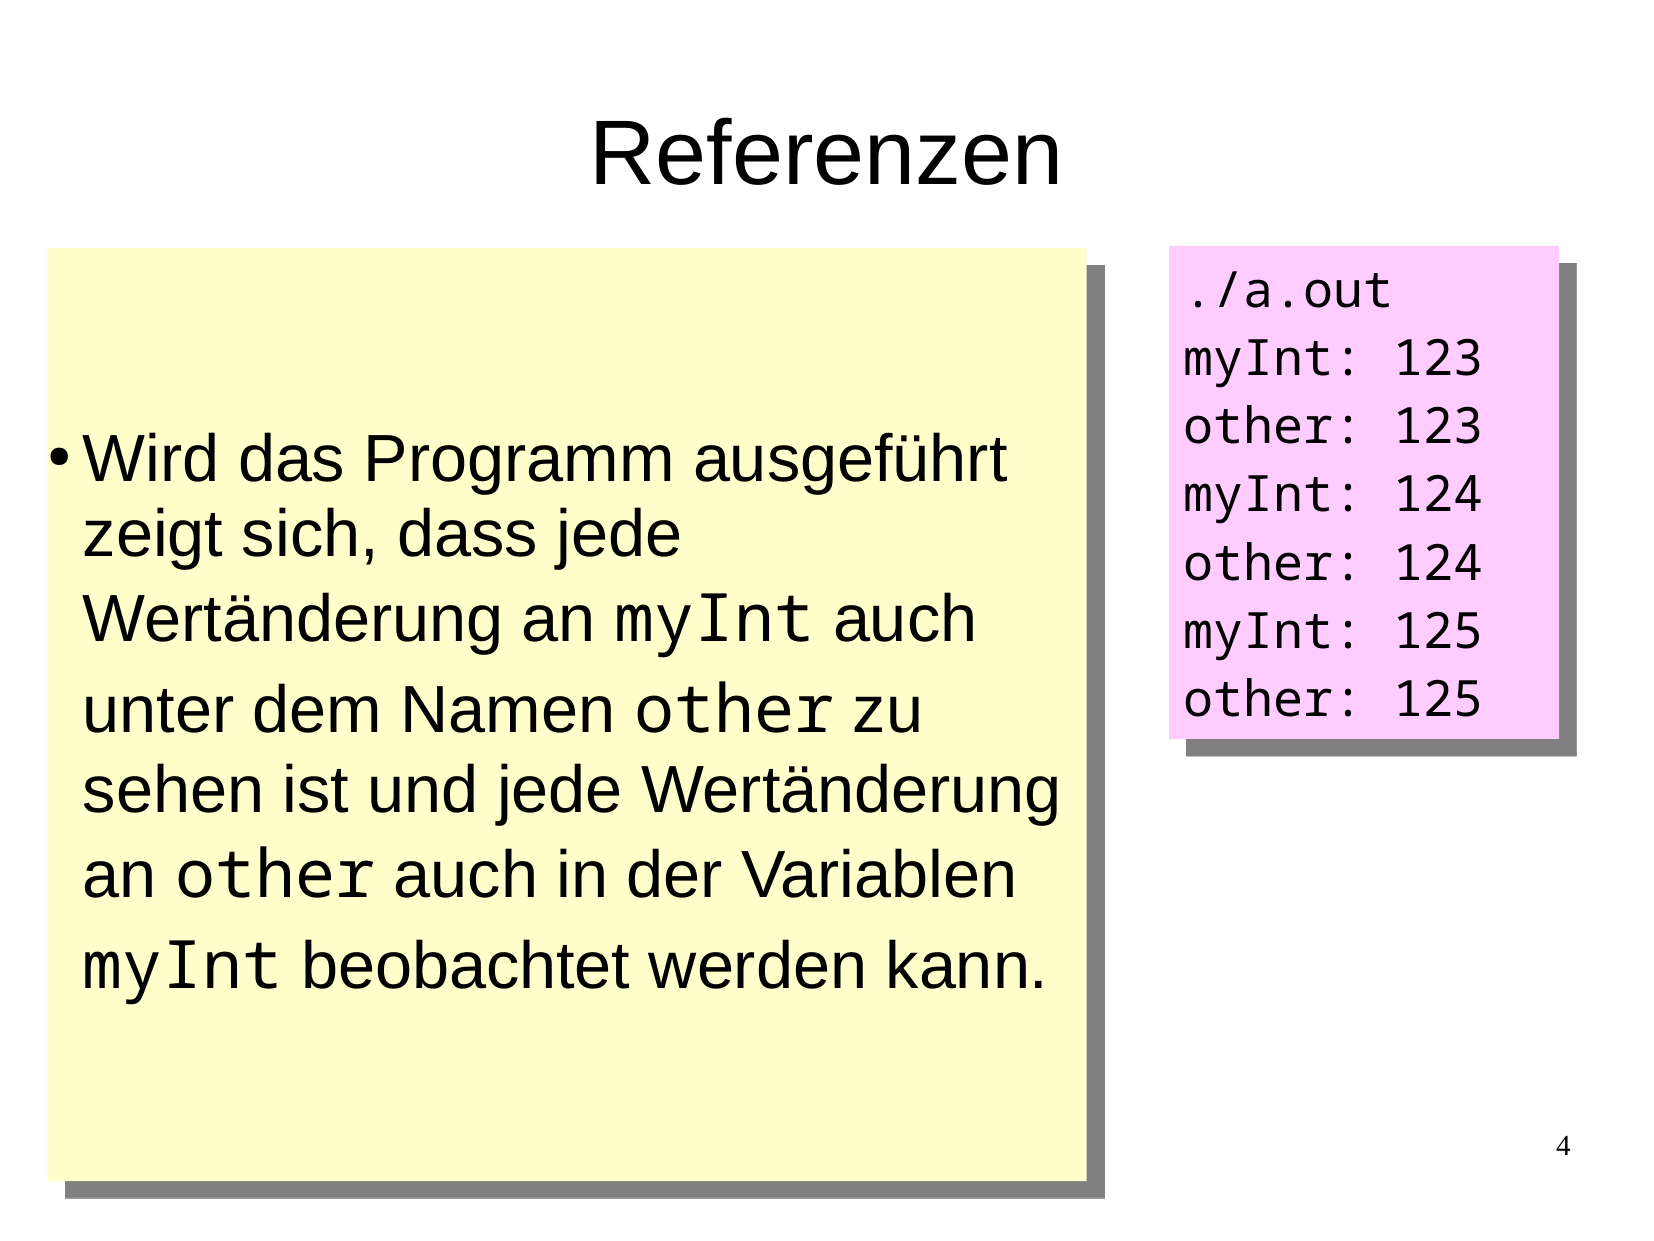

# Referenzen
./a.out
myInt: 123
other: 123
myInt: 124
other: 124
myInt: 125
other: 125
Wird das Programm ausgeführt zeigt sich, dass jede Wertänderung an myInt auch unter dem Namen other zu sehen ist und jede Wertänderung an other auch in der Variablen myInt beobachtet werden kann.
4